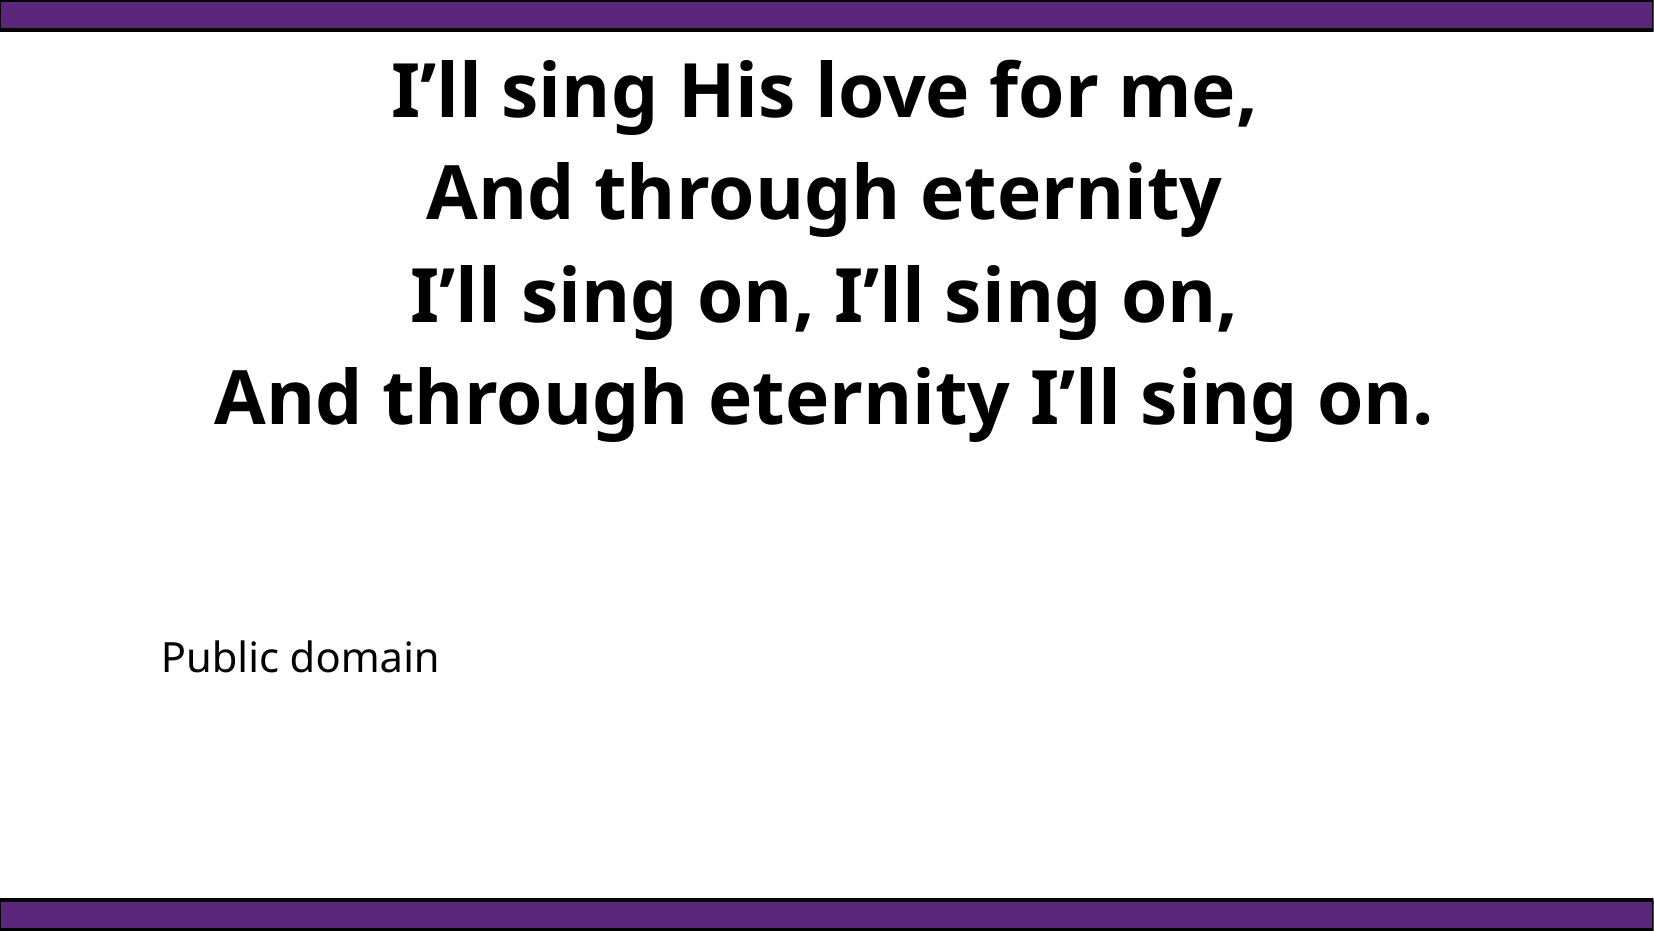

I’ll sing His love for me,
And through eternity
I’ll sing on, I’ll sing on,
And through eternity I’ll sing on.
 Public domain